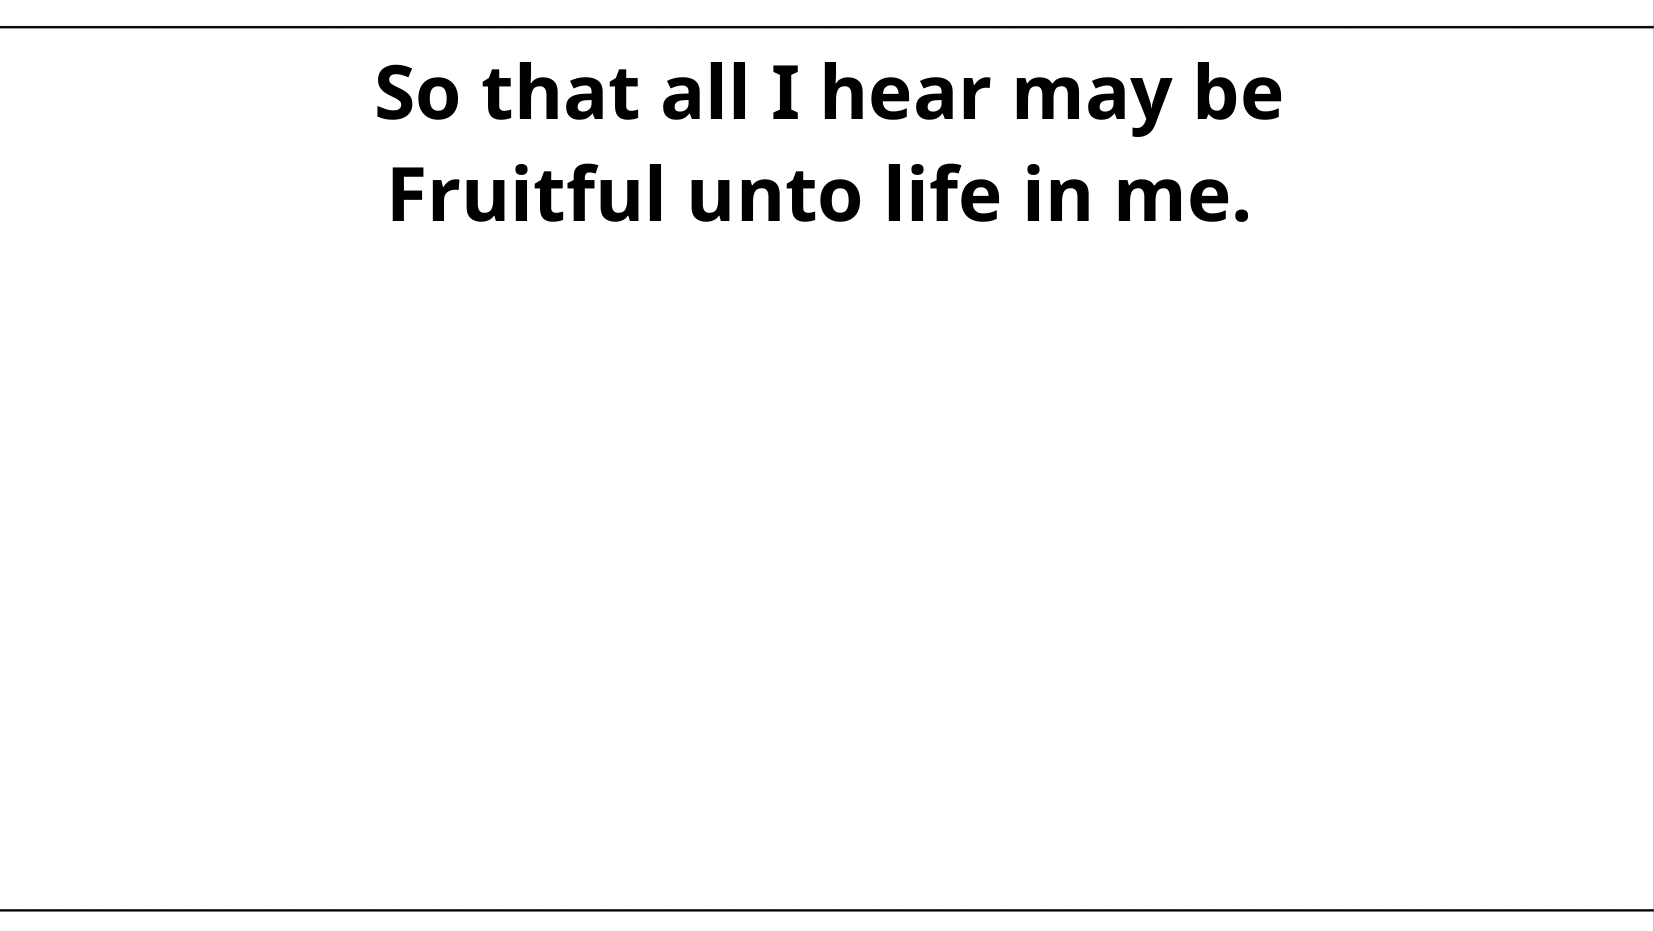

So that all I hear may be
Fruitful unto life in me.